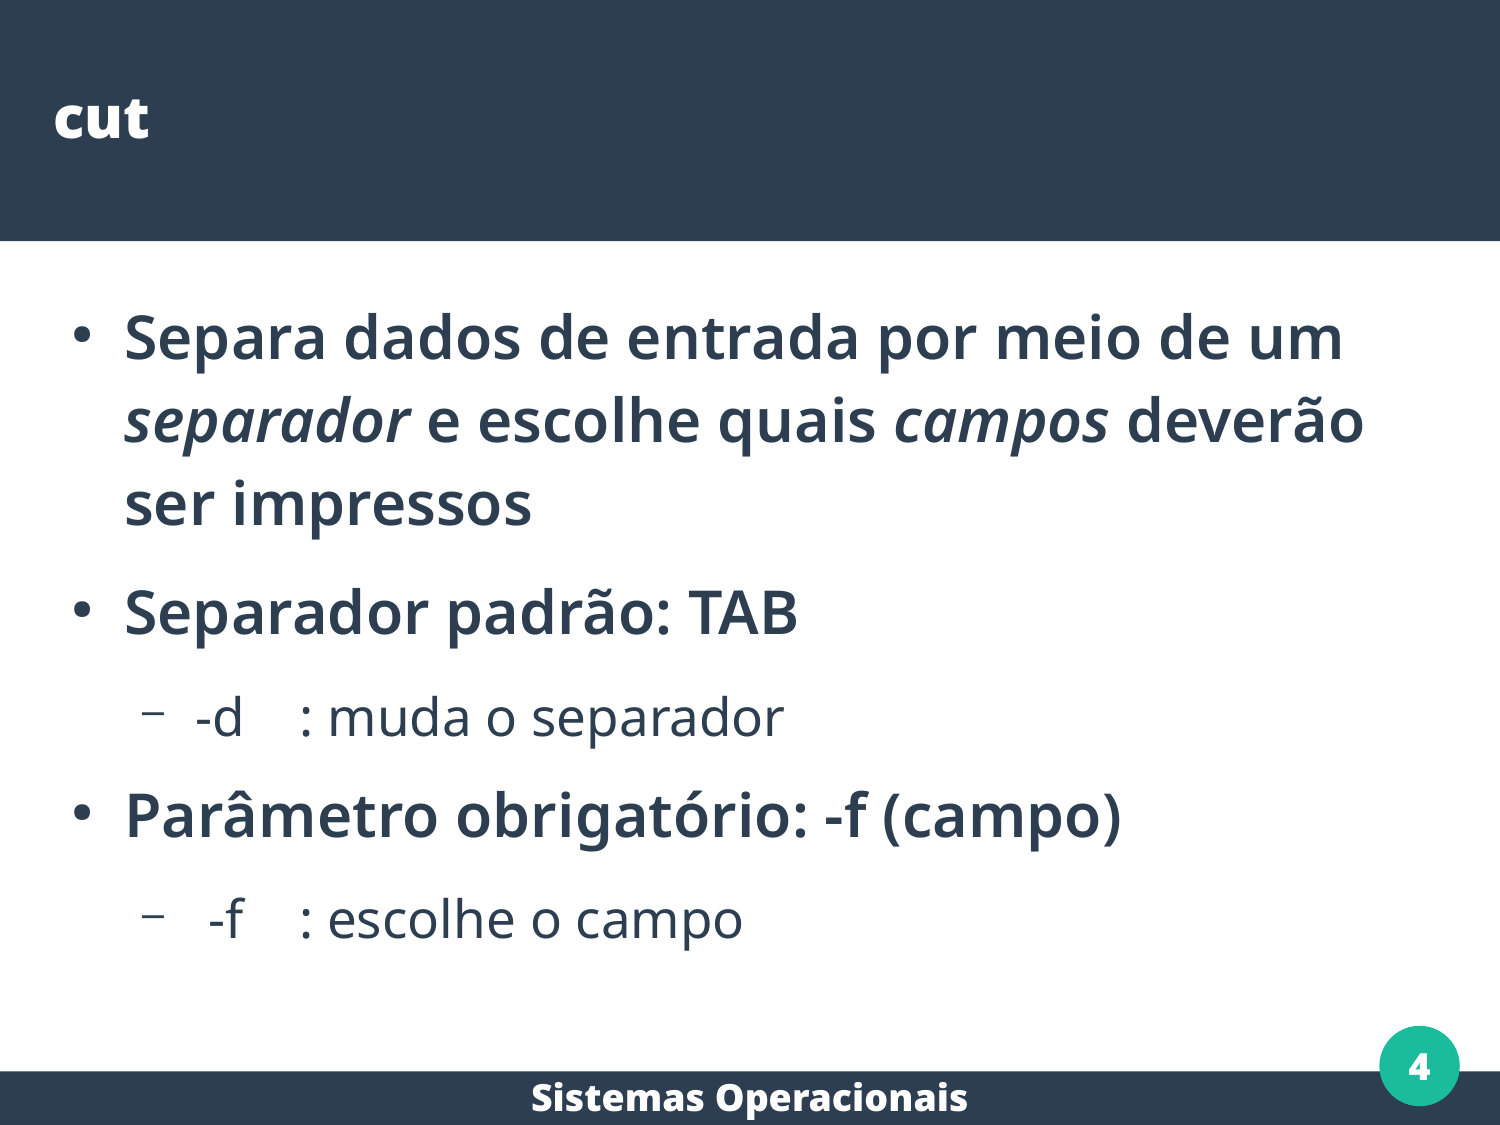

# cut
Separa dados de entrada por meio de um separador e escolhe quais campos deverão ser impressos
Separador padrão: TAB
-d : muda o separador
Parâmetro obrigatório: -f (campo)
 -f : escolhe o campo
4
Sistemas Operacionais